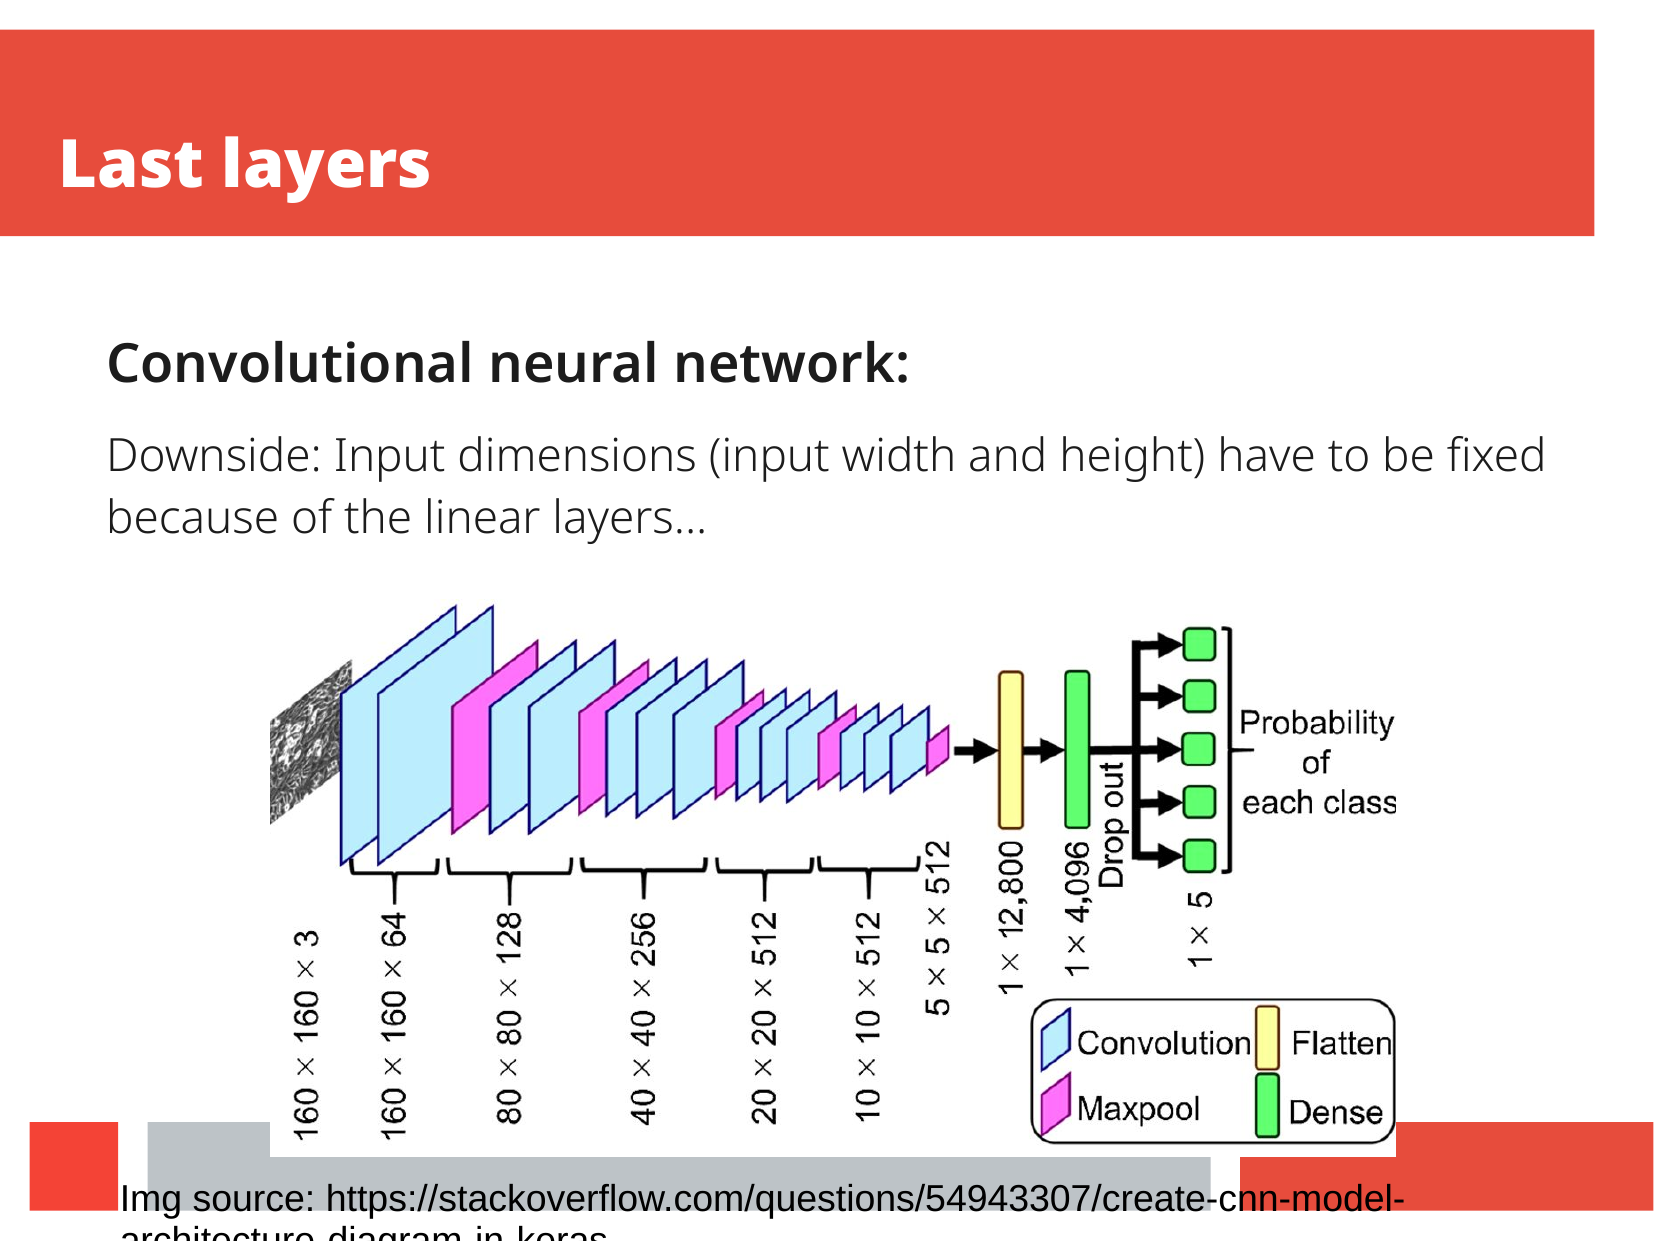

# Last layers
Convolutional neural network:
Downside: Input dimensions (input width and height) have to be fixed because of the linear layers...
Img source: https://stackoverflow.com/questions/54943307/create-cnn-model-architecture-diagram-in-keras